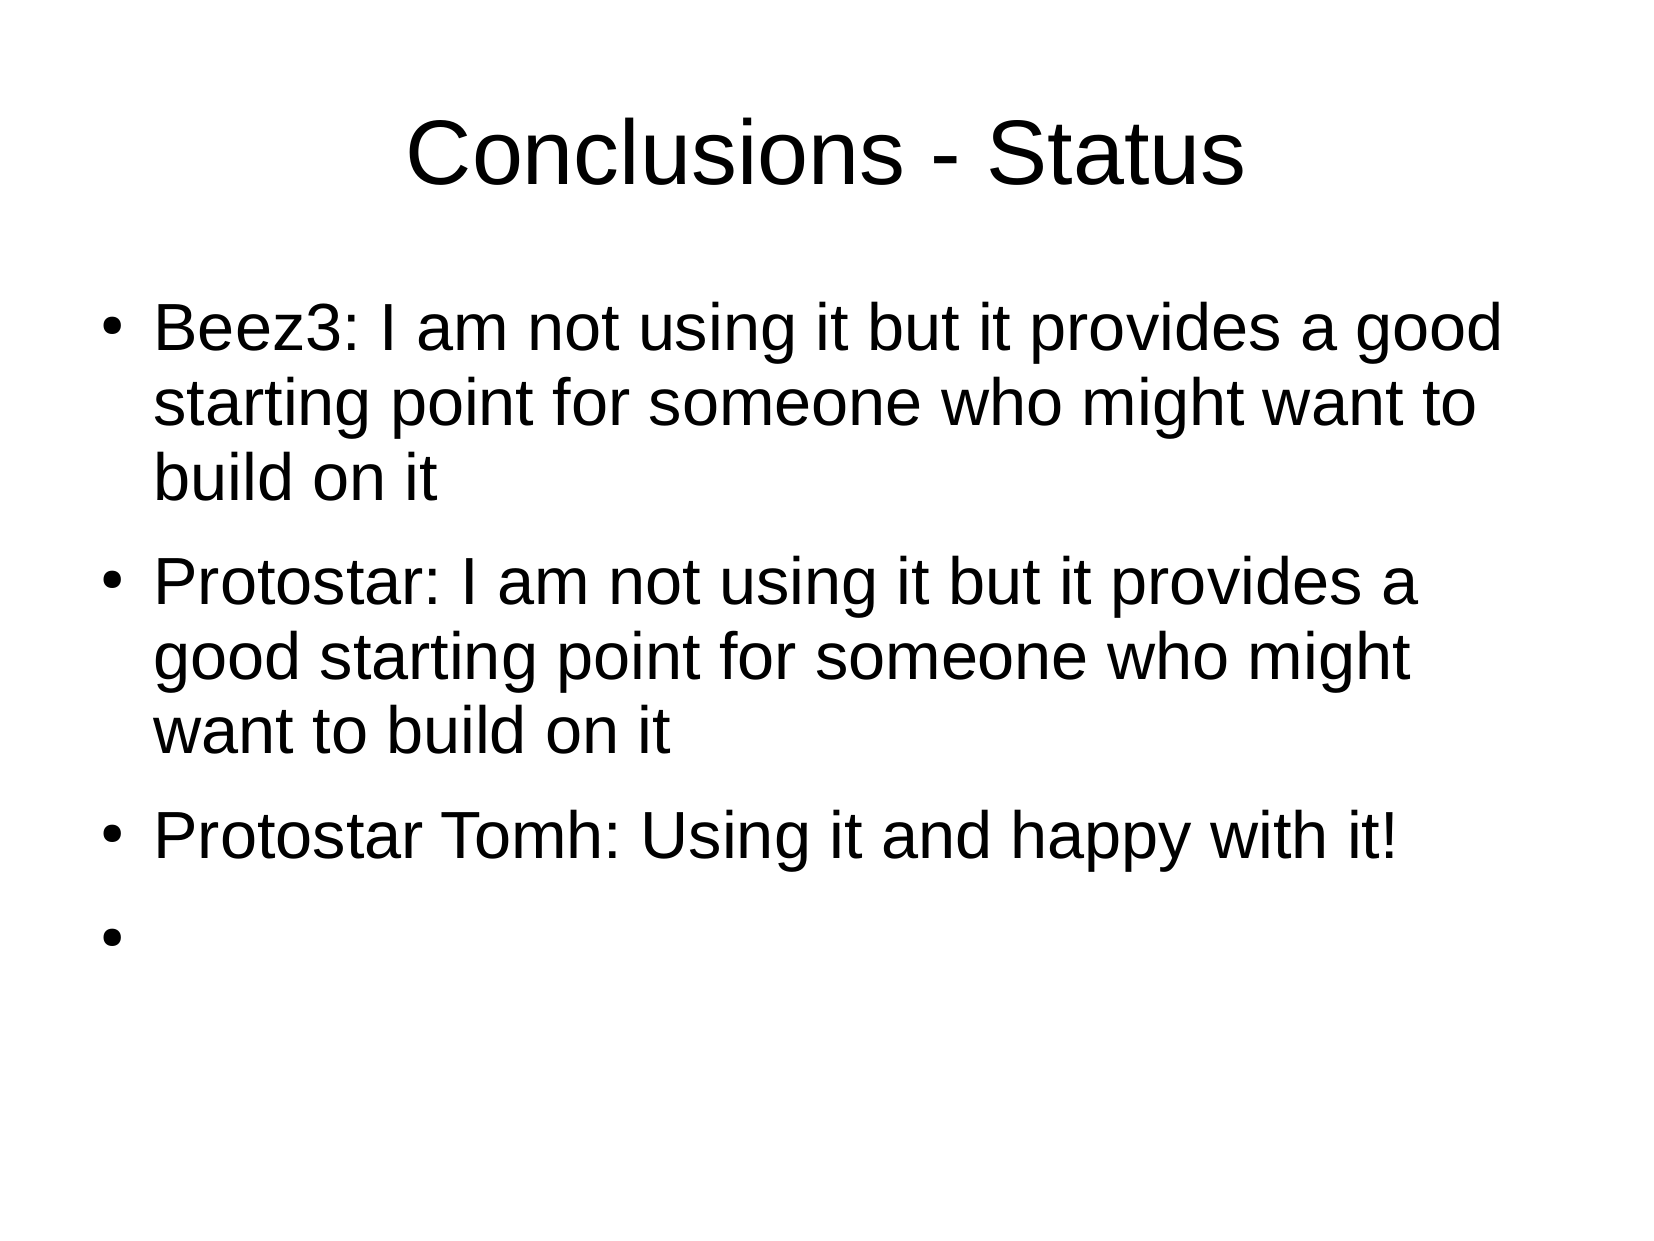

# Conclusions - Status
Beez3: I am not using it but it provides a good starting point for someone who might want to build on it
Protostar: I am not using it but it provides a good starting point for someone who might want to build on it
Protostar Tomh: Using it and happy with it!